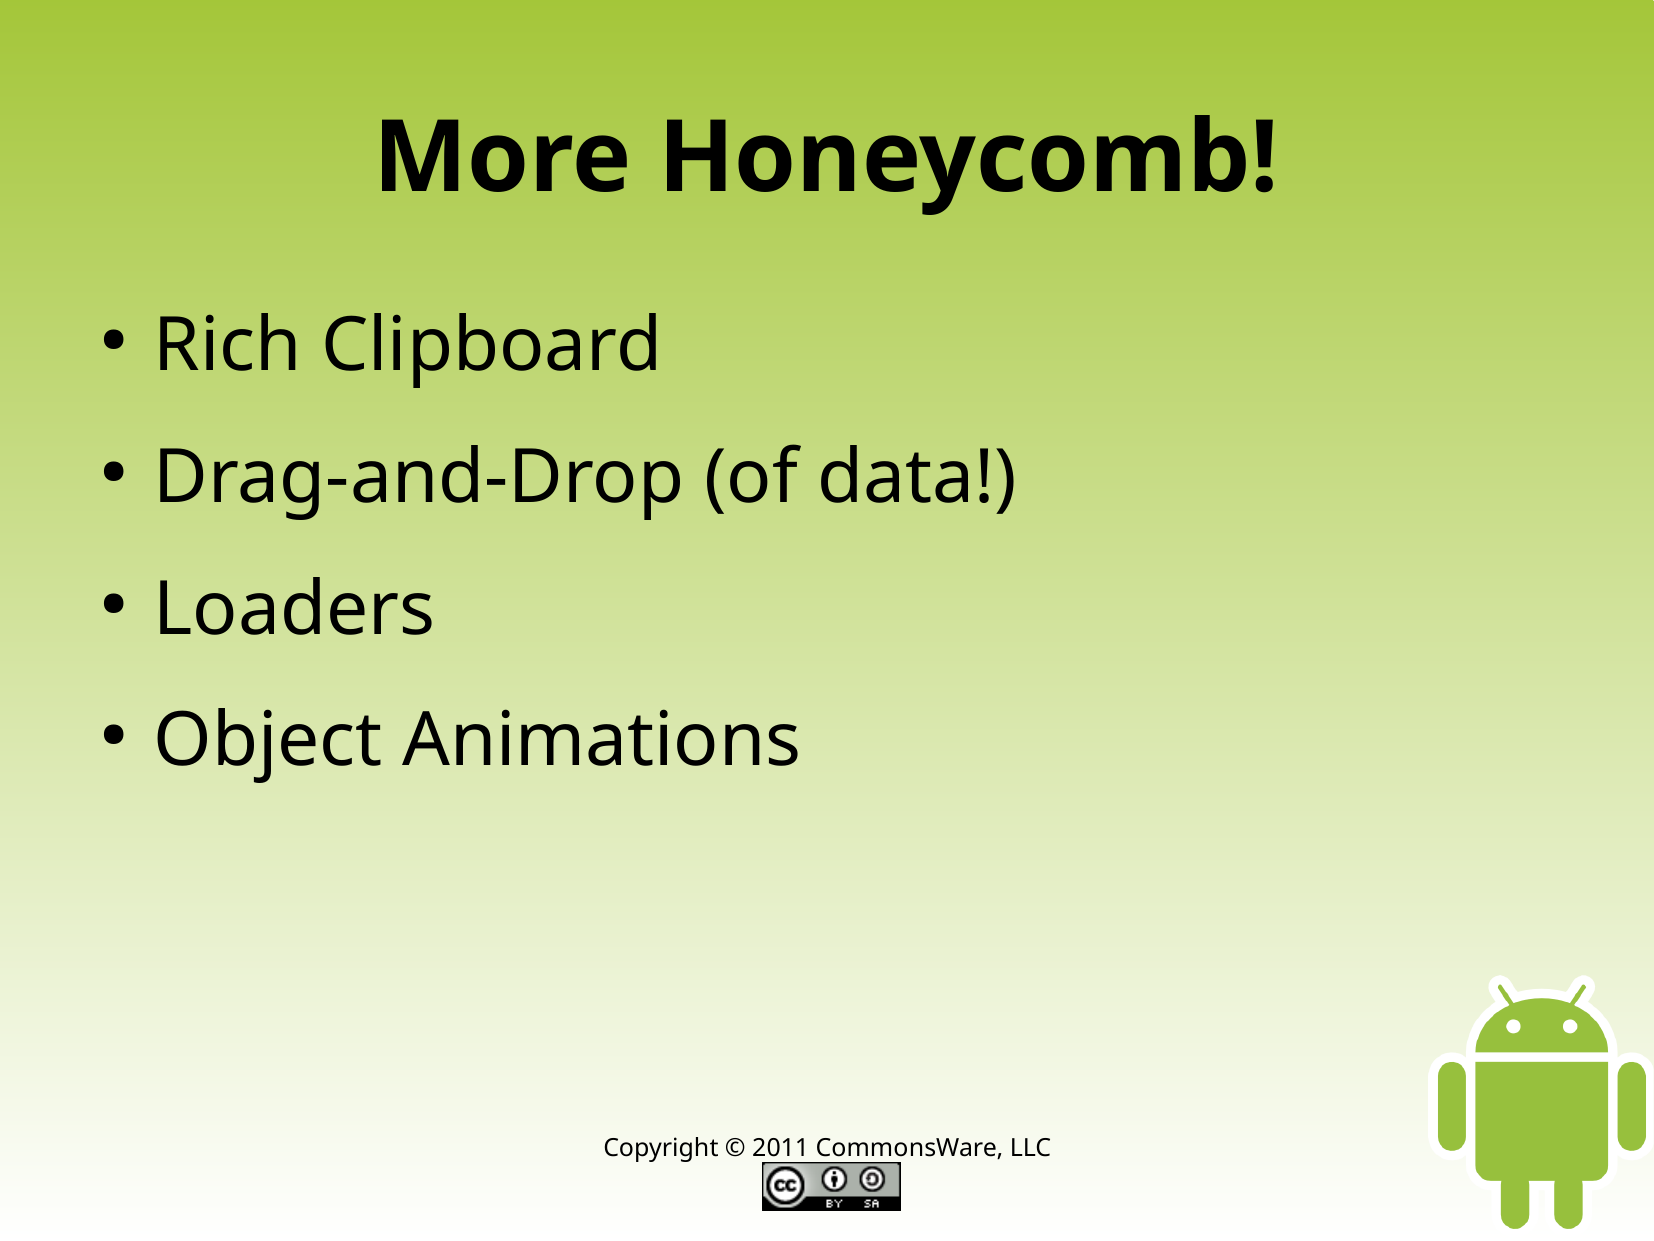

# More Honeycomb!
Rich Clipboard
Drag-and-Drop (of data!)
Loaders
Object Animations